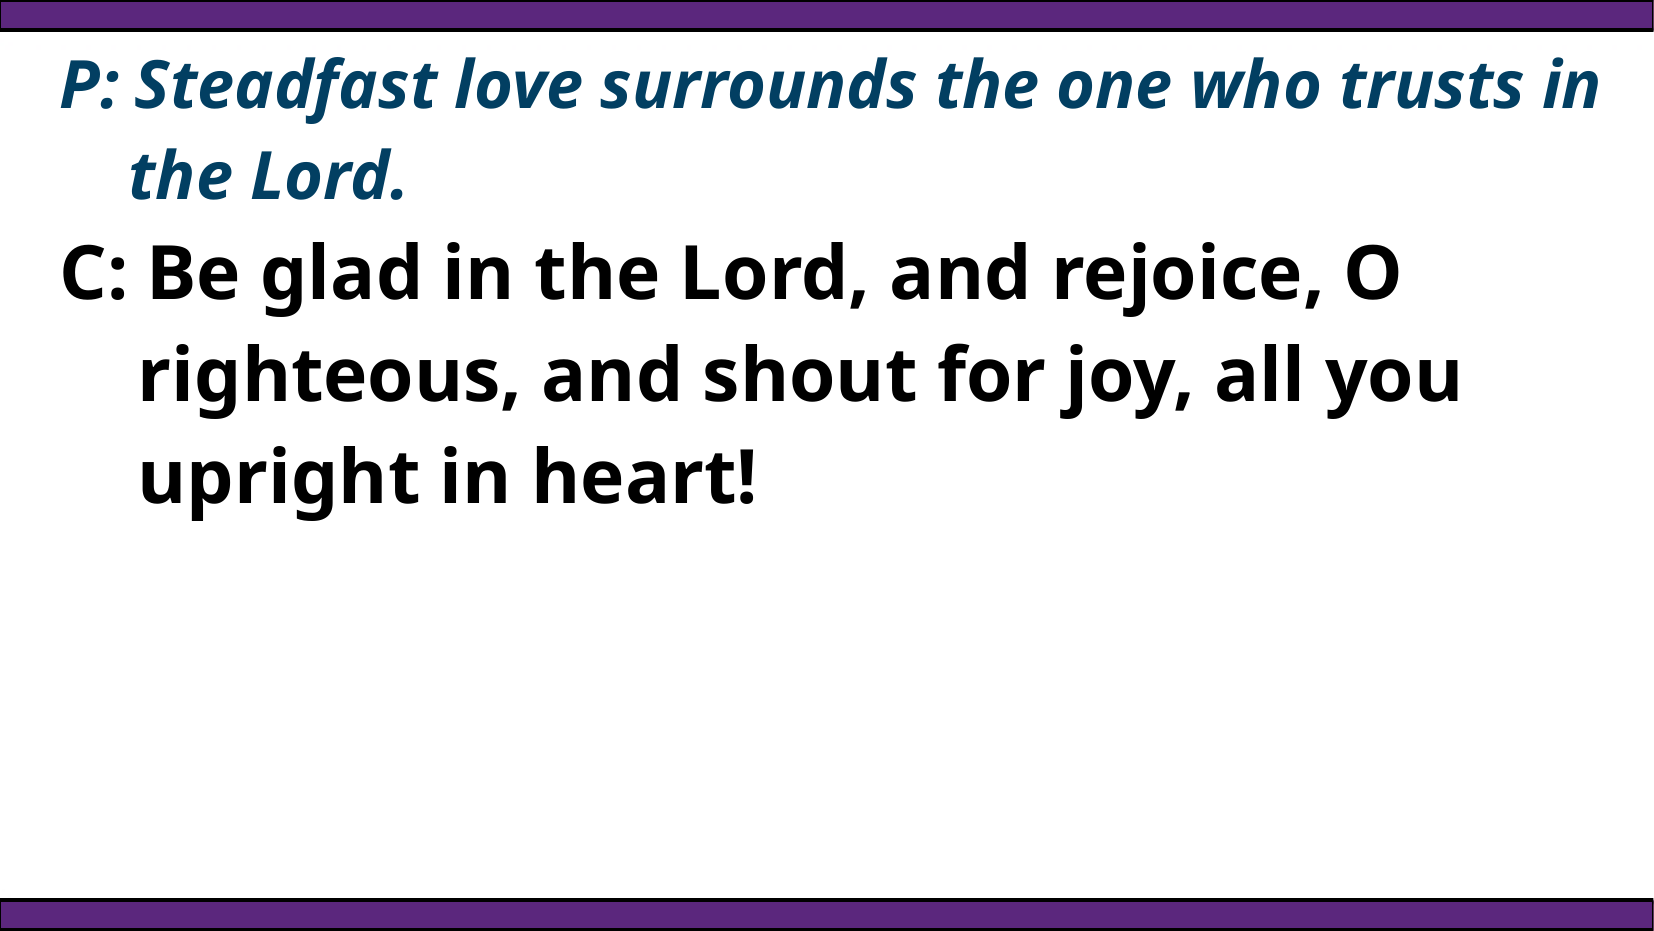

P:	Steadfast love surrounds the one who trusts in
 the Lord.
C: Be glad in the Lord, and rejoice, O
 righteous, and shout for joy, all you
 upright in heart!